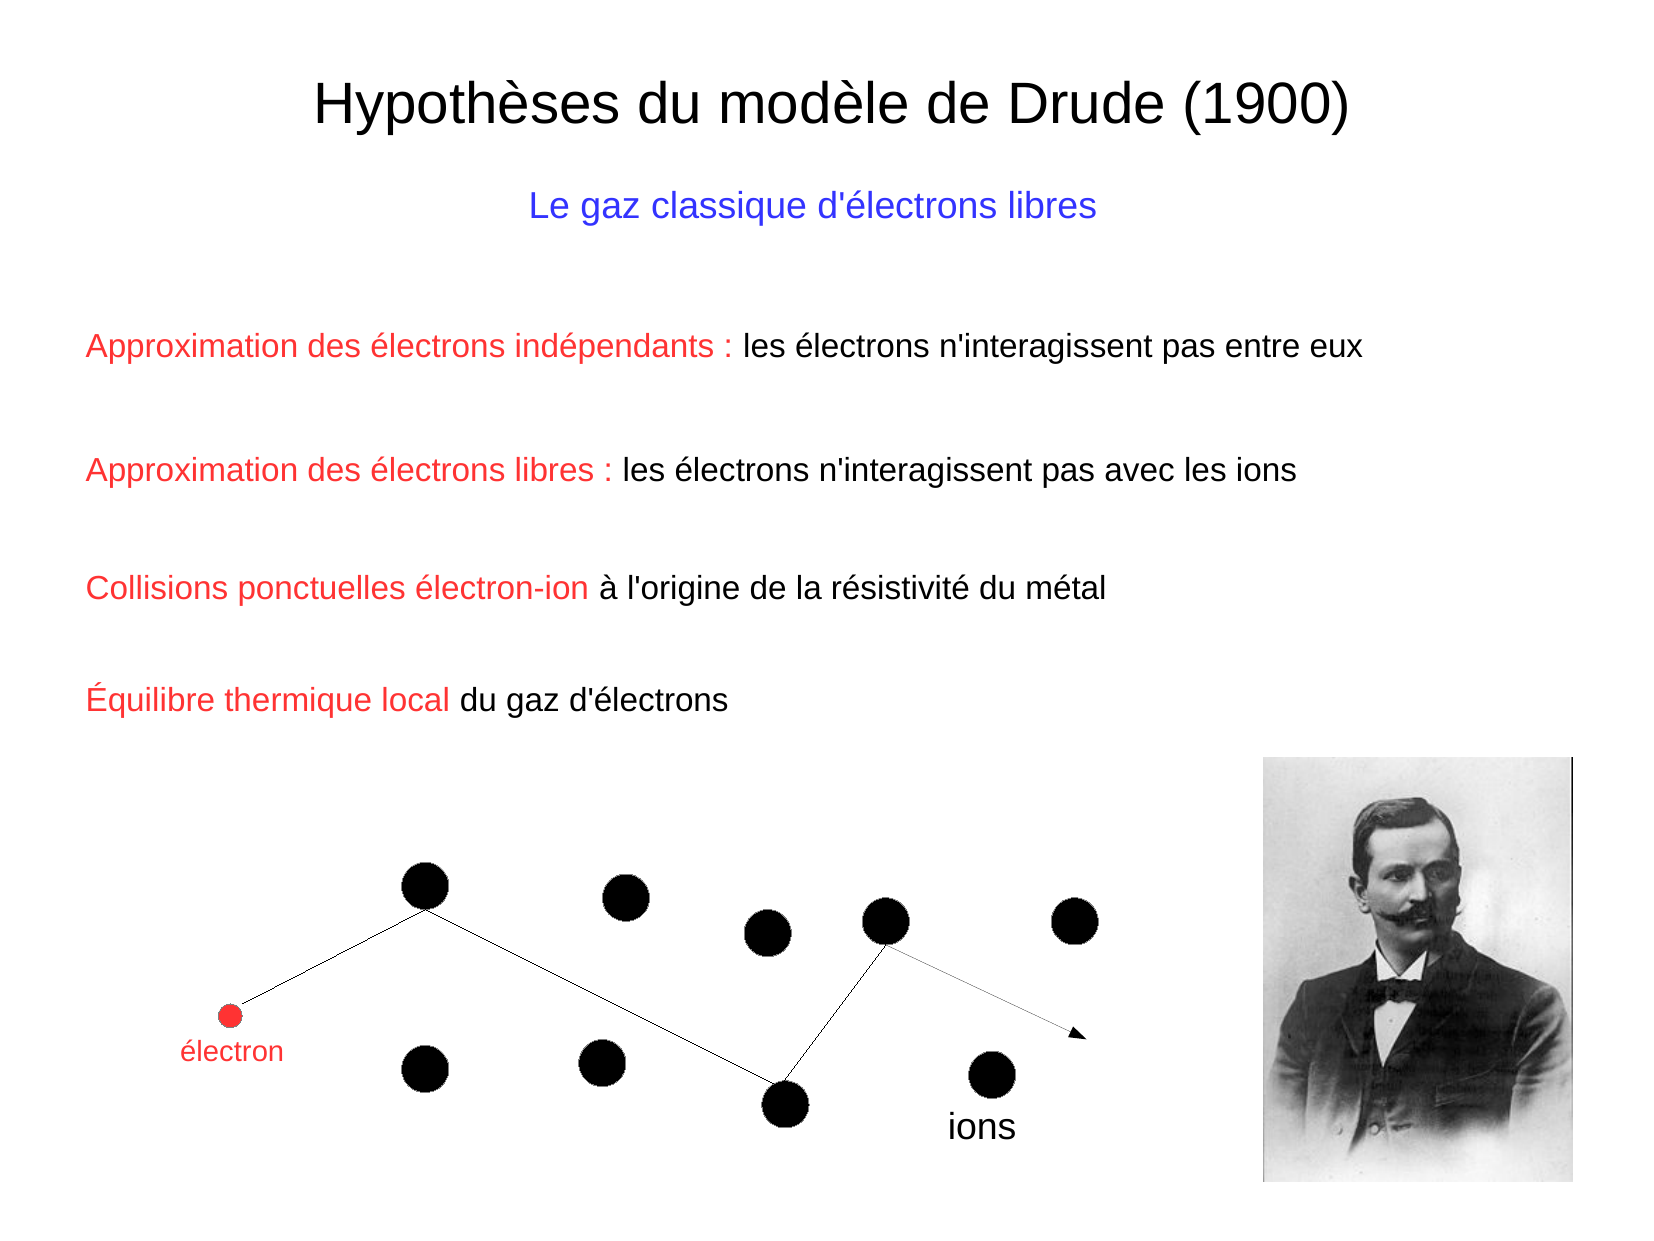

# Hypothèses du modèle de Drude (1900)
Le gaz classique d'électrons libres
Approximation des électrons indépendants : les électrons n'interagissent pas entre eux
Approximation des électrons libres : les électrons n'interagissent pas avec les ions
Collisions ponctuelles électron-ion à l'origine de la résistivité du métal
Équilibre thermique local du gaz d'électrons
électron
ions